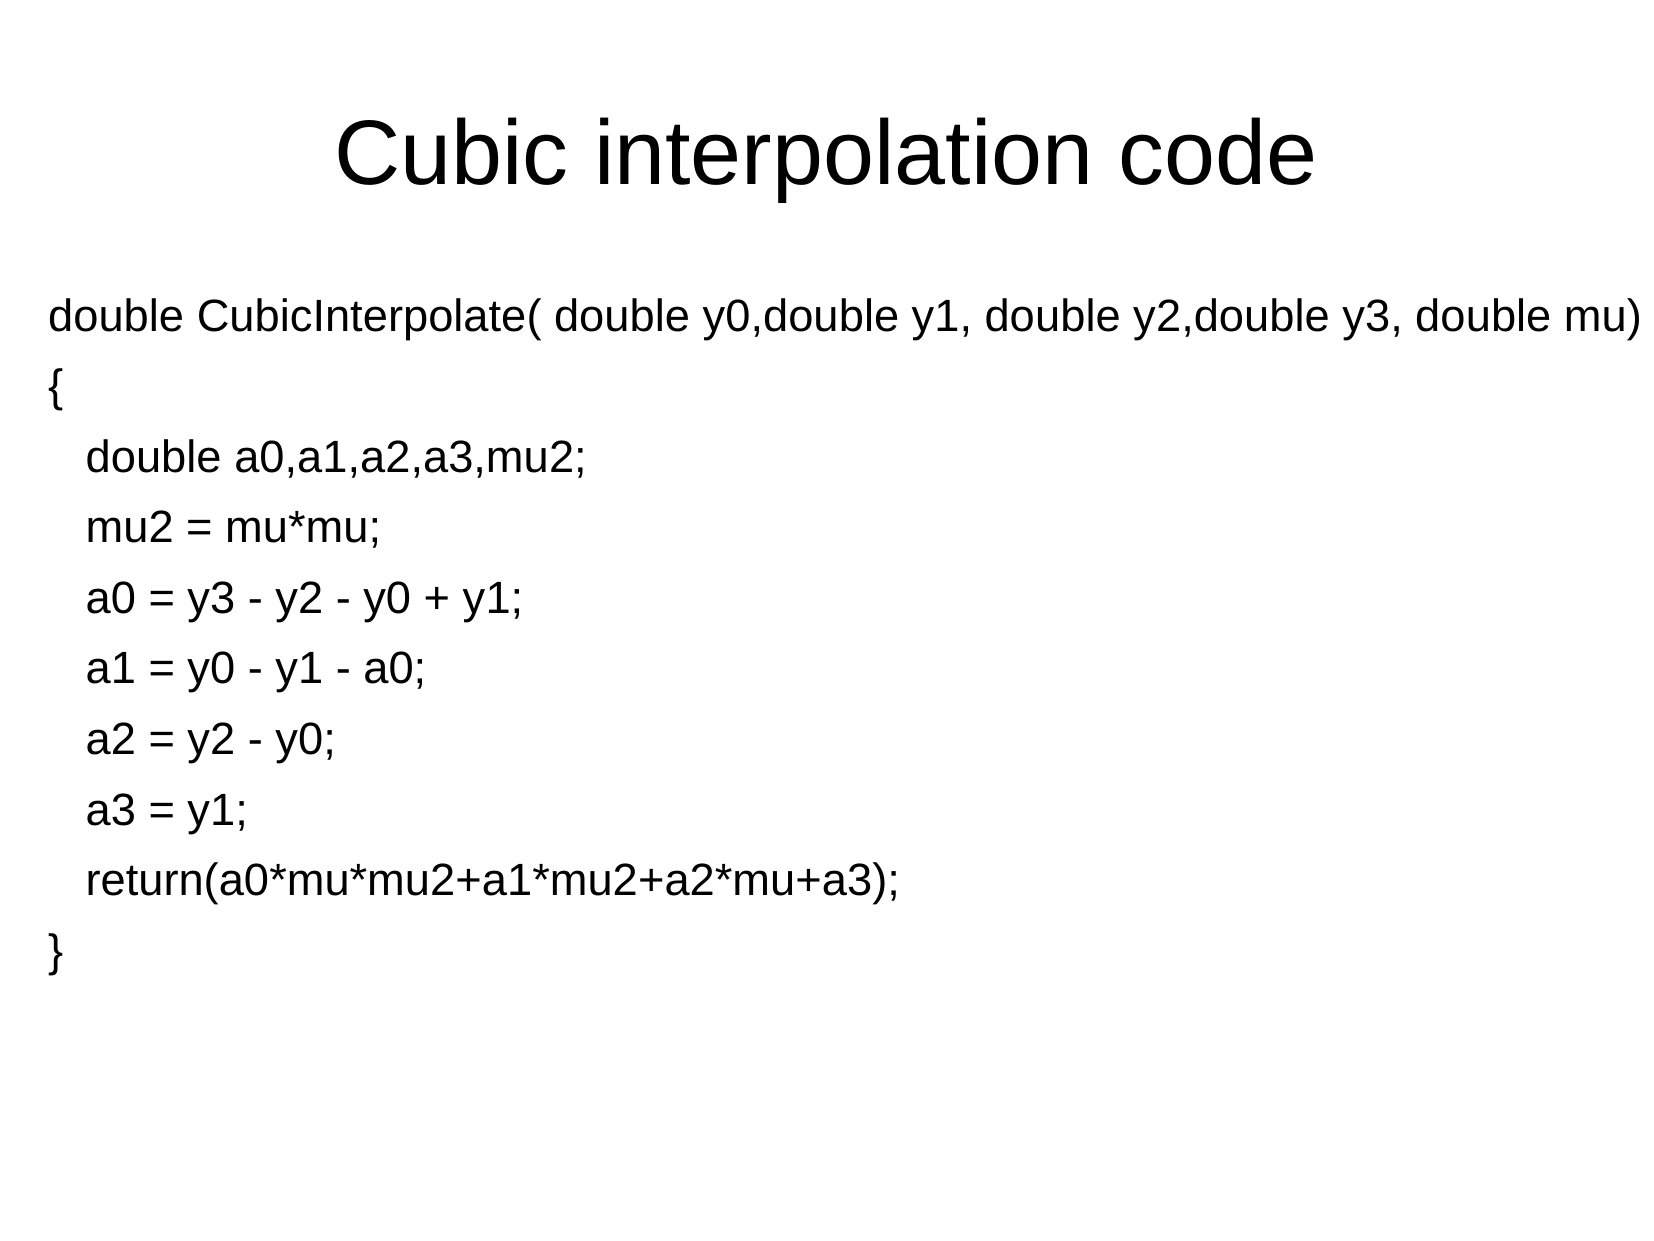

# Cubic interpolation code
double CubicInterpolate( double y0,double y1, double y2,double y3, double mu)
{
 double a0,a1,a2,a3,mu2;
 mu2 = mu*mu;
 a0 = y3 - y2 - y0 + y1;
 a1 = y0 - y1 - a0;
 a2 = y2 - y0;
 a3 = y1;
 return(a0*mu*mu2+a1*mu2+a2*mu+a3);
}